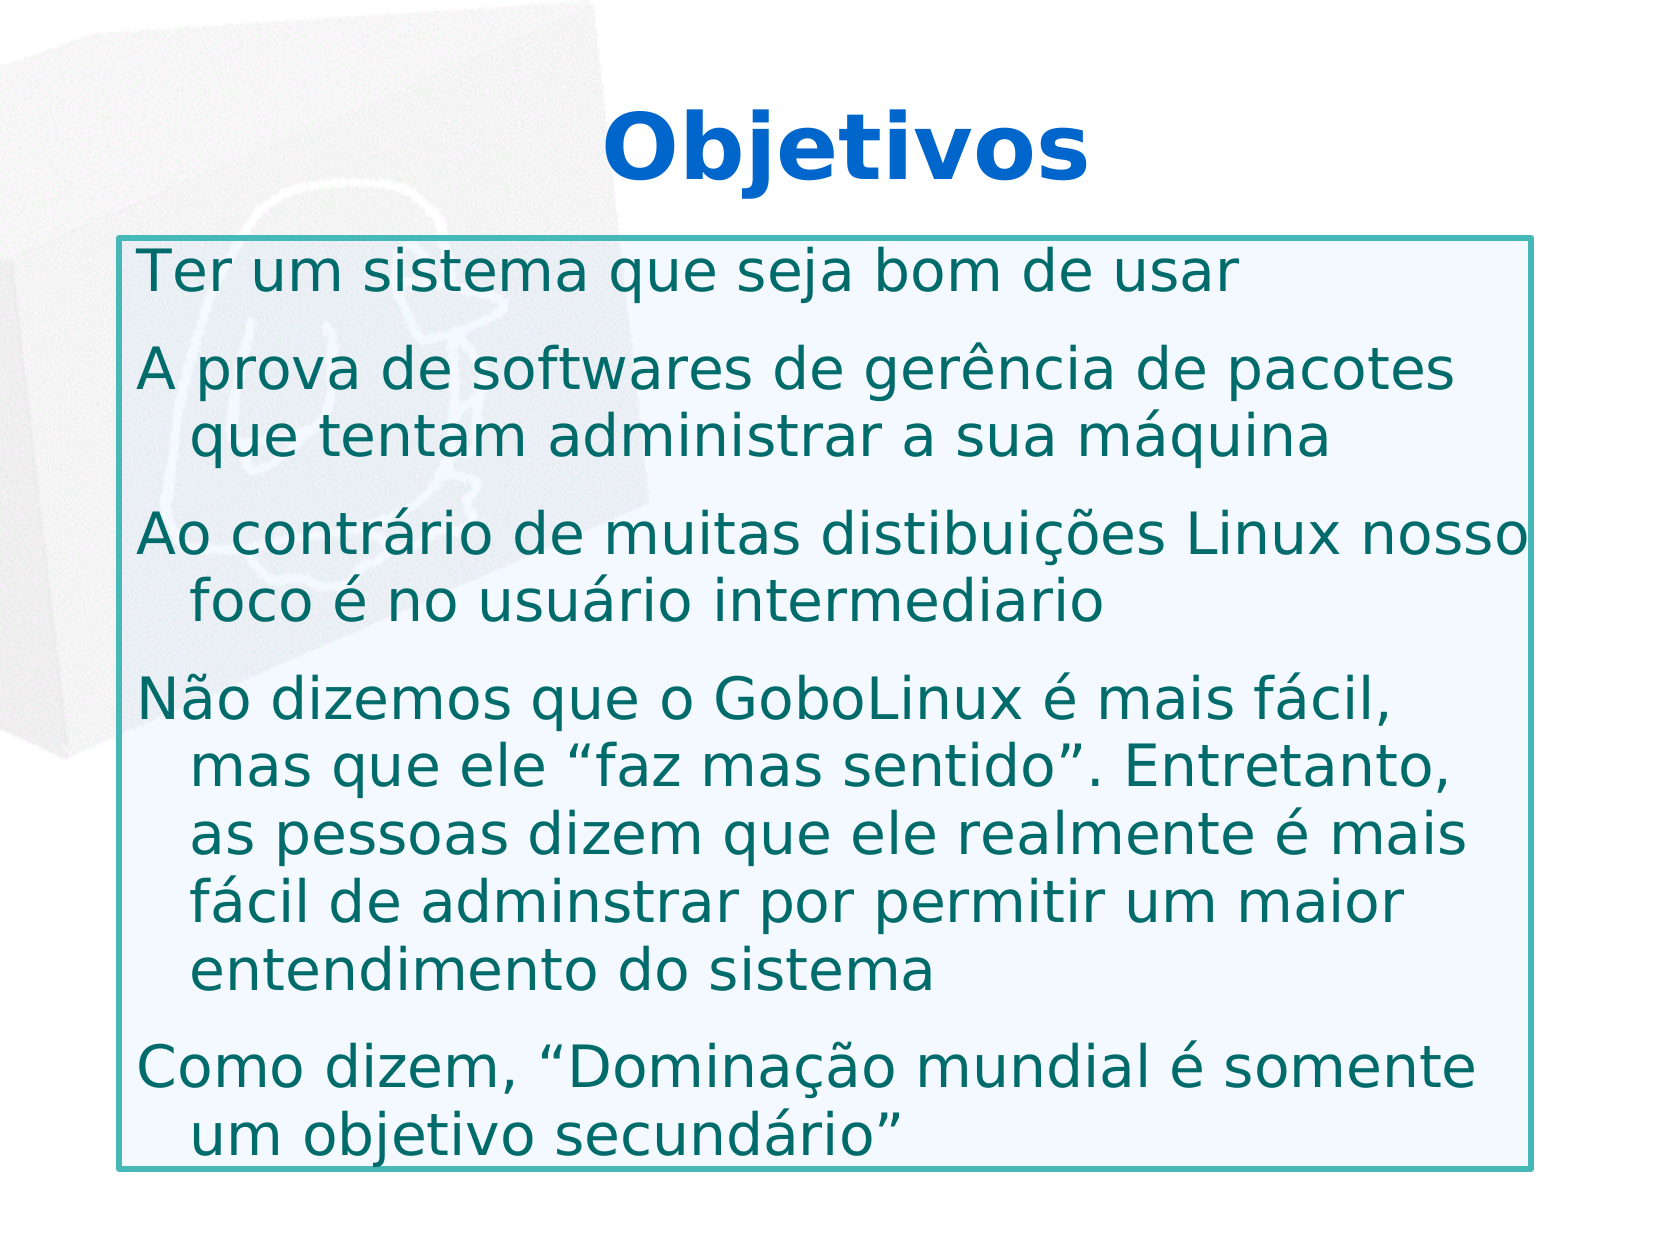

# Objetivos
Ter um sistema que seja bom de usar
A prova de softwares de gerência de pacotes que tentam administrar a sua máquina
Ao contrário de muitas distibuições Linux nosso foco é no usuário intermediario
Não dizemos que o GoboLinux é mais fácil, mas que ele “faz mas sentido”. Entretanto, as pessoas dizem que ele realmente é mais fácil de adminstrar por permitir um maior entendimento do sistema
Como dizem, “Dominação mundial é somente um objetivo secundário”